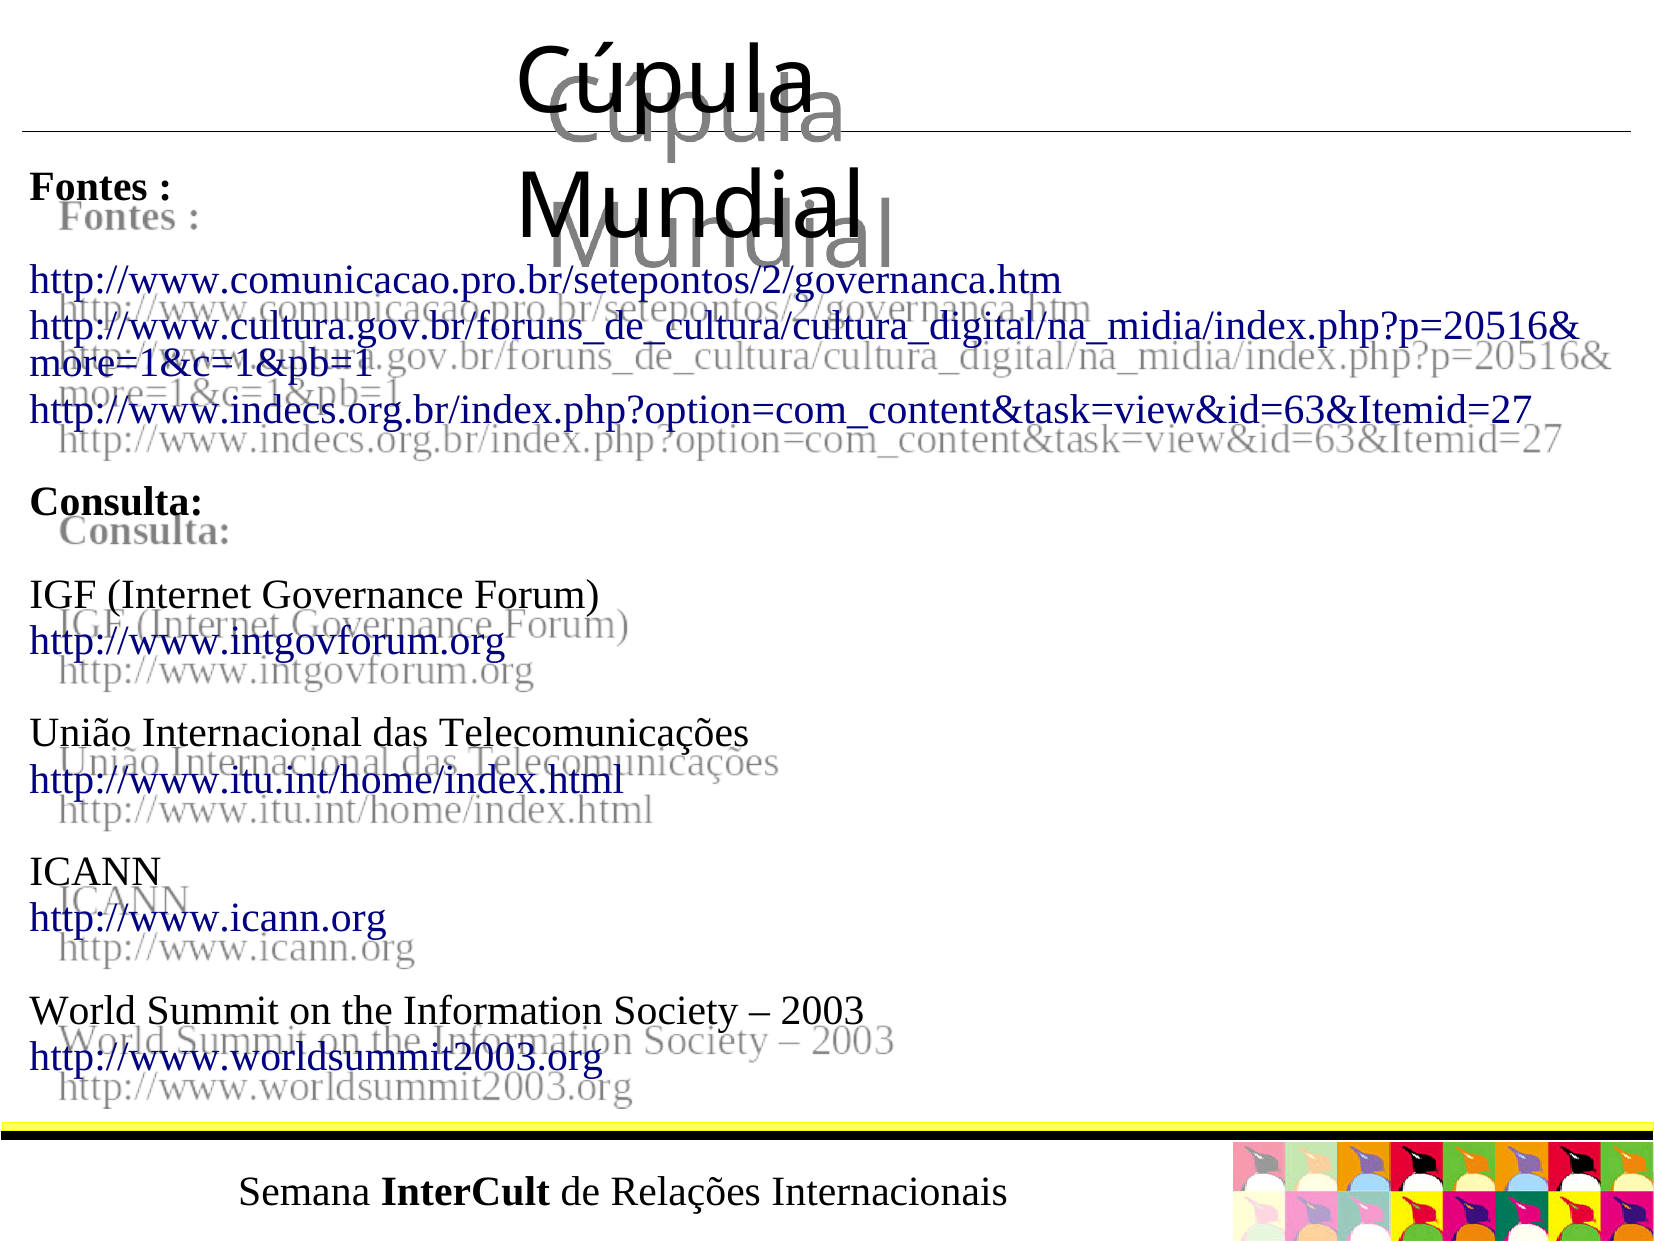

Cúpula Mundial
Fontes :
http://www.comunicacao.pro.br/setepontos/2/governanca.htm
http://www.cultura.gov.br/foruns_de_cultura/cultura_digital/na_midia/index.php?p=20516&more=1&c=1&pb=1
http://www.indecs.org.br/index.php?option=com_content&task=view&id=63&Itemid=27
Consulta:
IGF (Internet Governance Forum)
http://www.intgovforum.org
União Internacional das Telecomunicações
http://www.itu.int/home/index.html
ICANN
http://www.icann.org
World Summit on the Information Society – 2003
http://www.worldsummit2003.org
Semana InterCult de Relações Internacionais